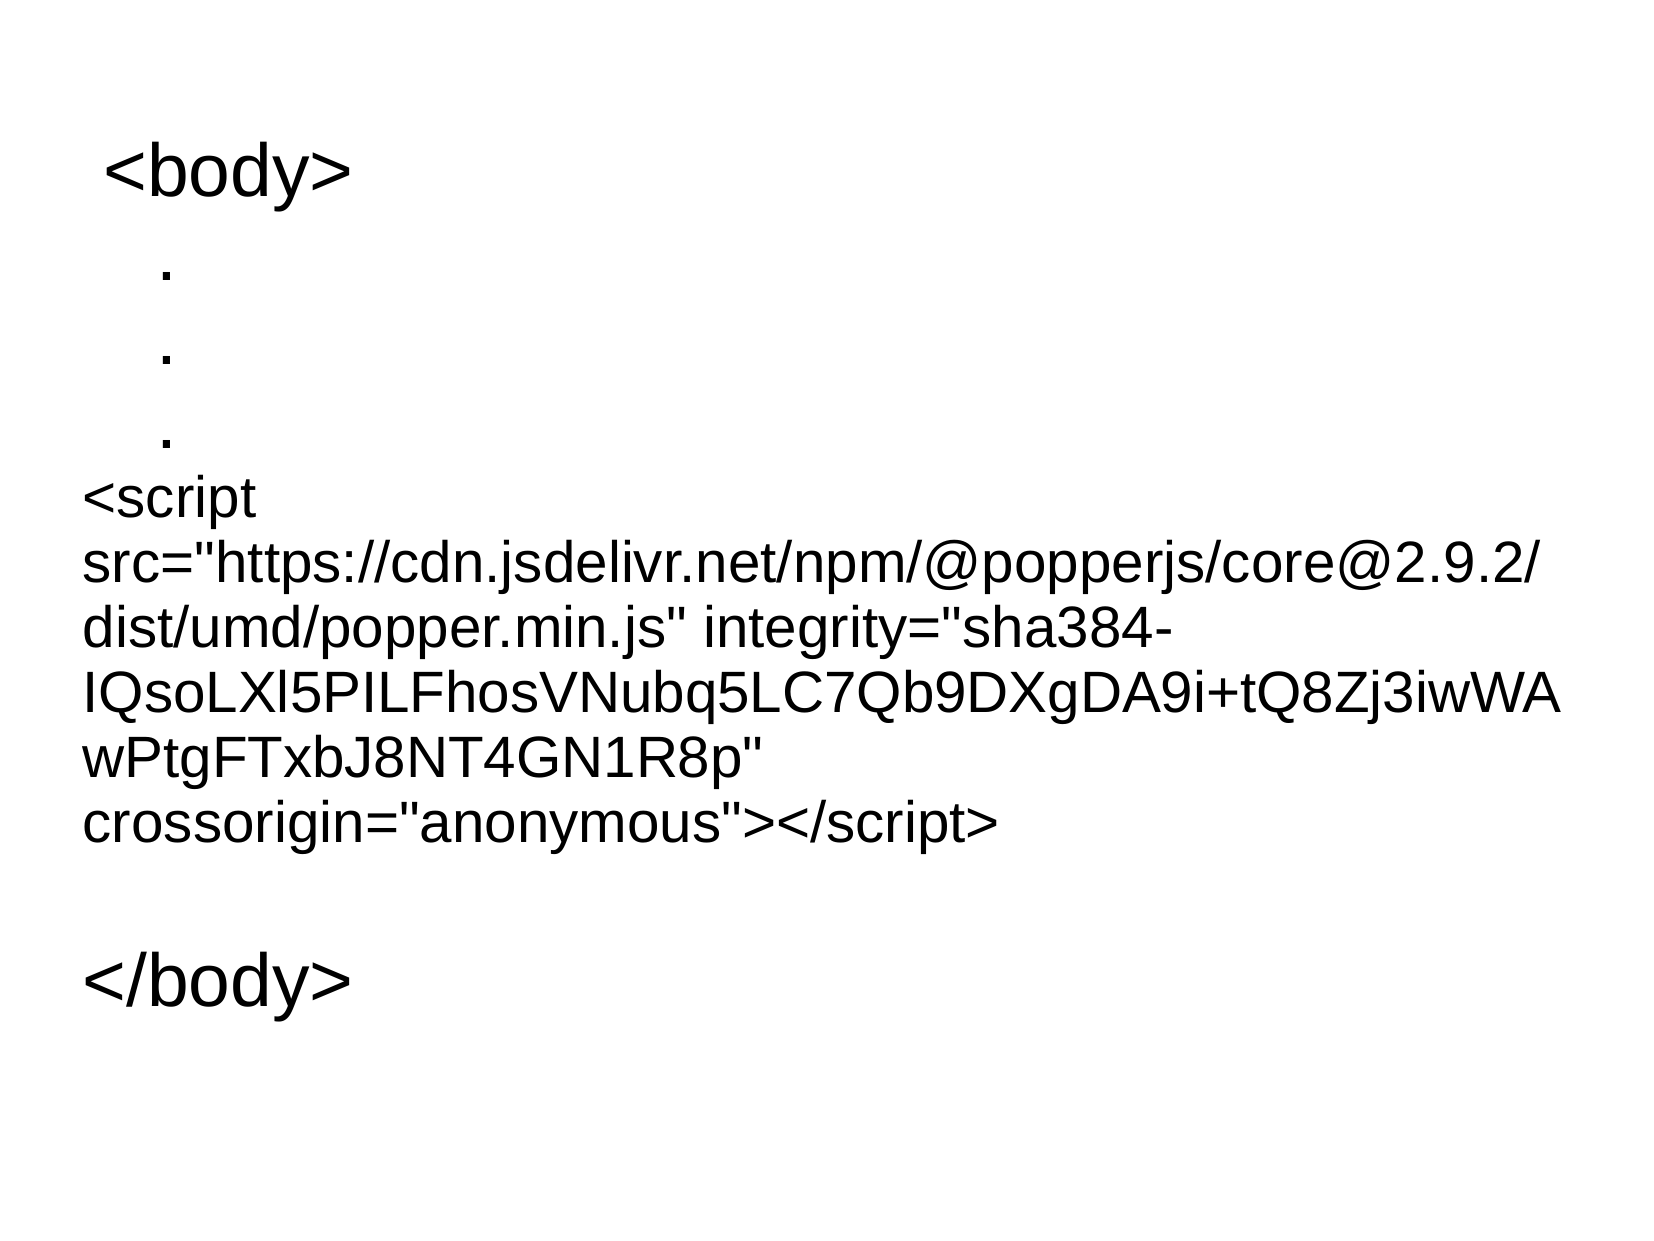

# <body> . . . <script src="https://cdn.jsdelivr.net/npm/@popperjs/core@2.9.2/dist/umd/popper.min.js" integrity="sha384-IQsoLXl5PILFhosVNubq5LC7Qb9DXgDA9i+tQ8Zj3iwWAwPtgFTxbJ8NT4GN1R8p" crossorigin="anonymous"></script> </body>